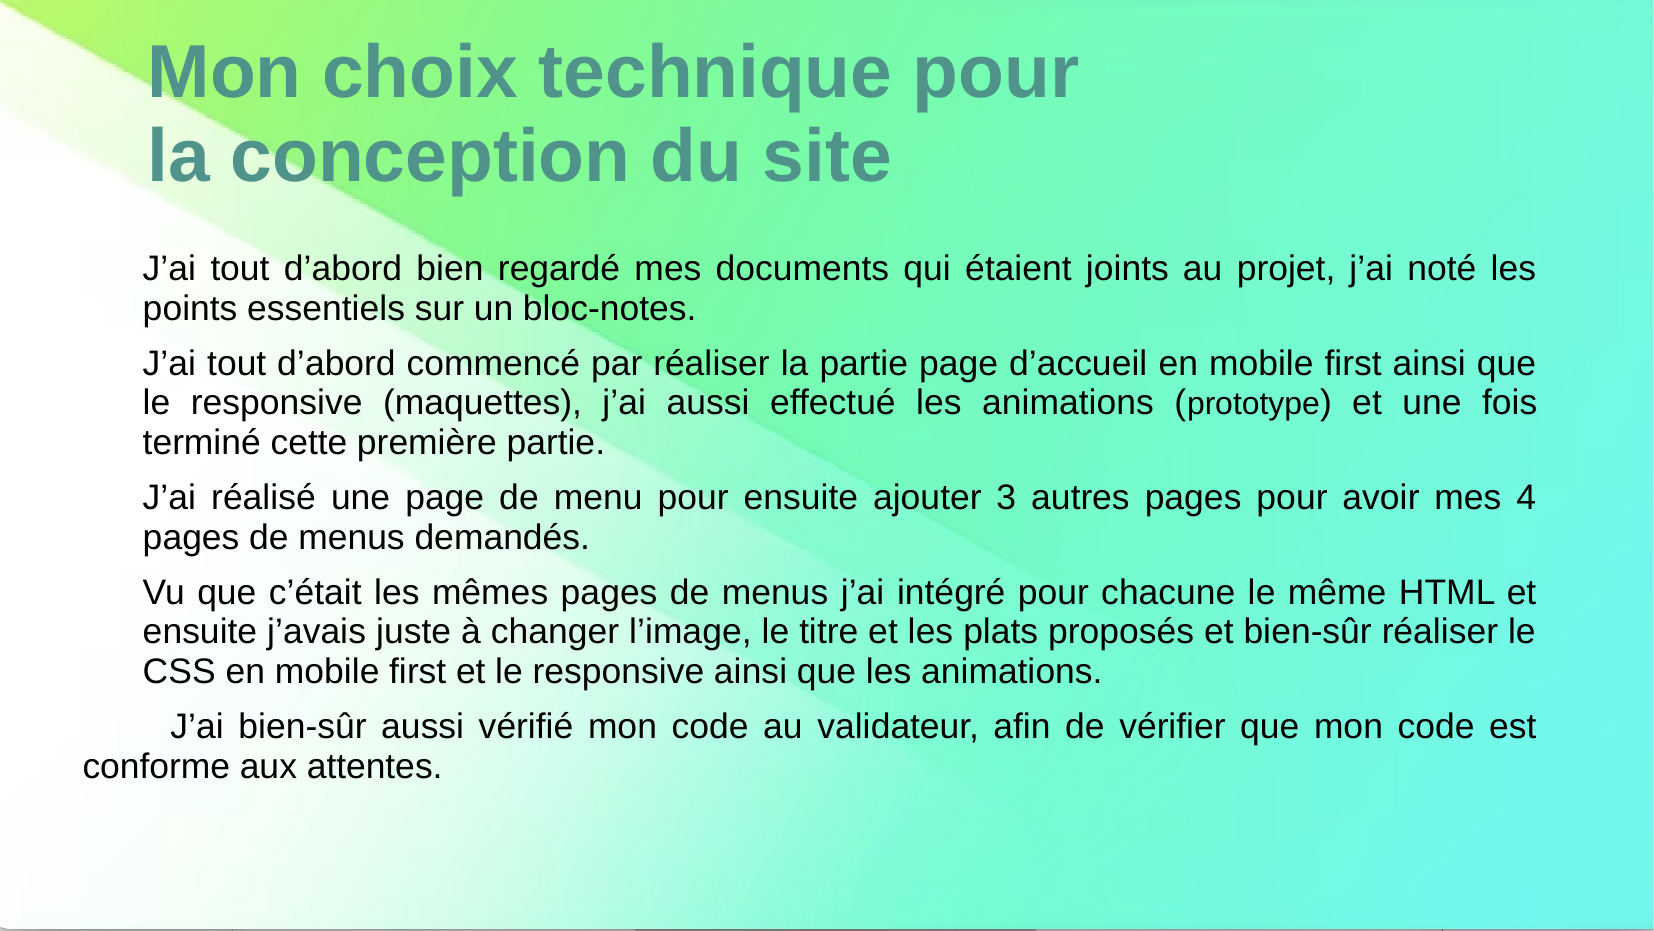

# Mon choix technique pour la conception du site
J’ai tout d’abord bien regardé mes documents qui étaient joints au projet, j’ai noté les points essentiels sur un bloc-notes.
J’ai tout d’abord commencé par réaliser la partie page d’accueil en mobile first ainsi que le responsive (maquettes), j’ai aussi effectué les animations (prototype) et une fois terminé cette première partie.
J’ai réalisé une page de menu pour ensuite ajouter 3 autres pages pour avoir mes 4 pages de menus demandés.
Vu que c’était les mêmes pages de menus j’ai intégré pour chacune le même HTML et ensuite j’avais juste à changer l’image, le titre et les plats proposés et bien-sûr réaliser le CSS en mobile first et le responsive ainsi que les animations.
 J’ai bien-sûr aussi vérifié mon code au validateur, afin de vérifier que mon code est conforme aux attentes.
5